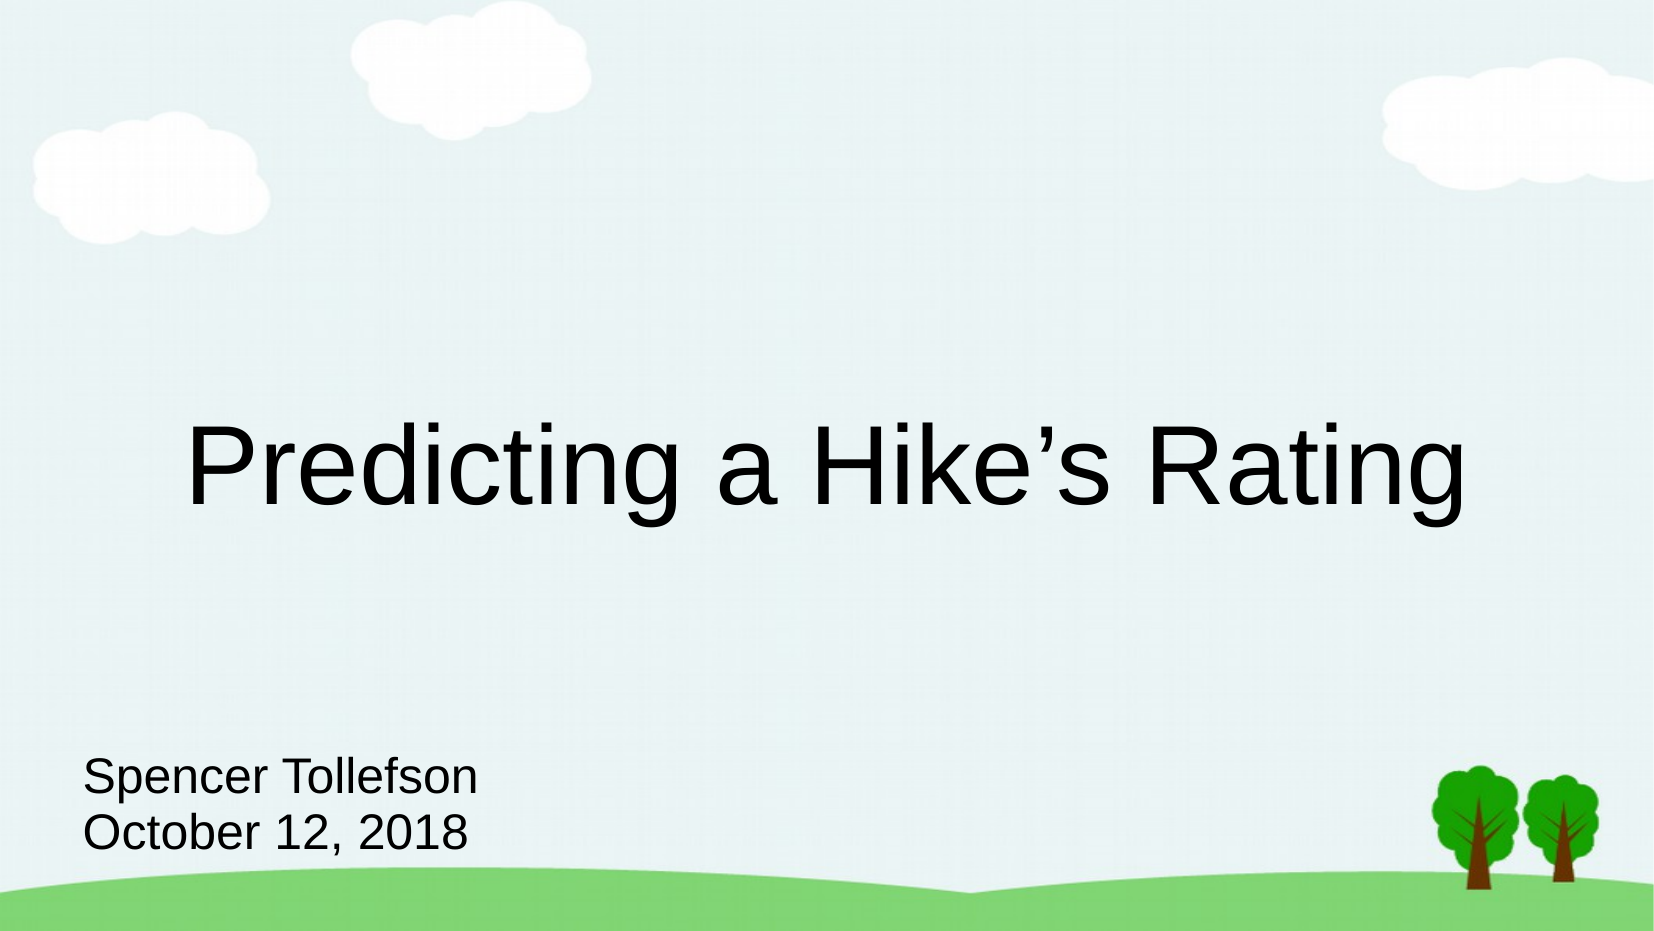

Predicting a Hike’s Rating
# Spencer Tollefson
October 12, 2018